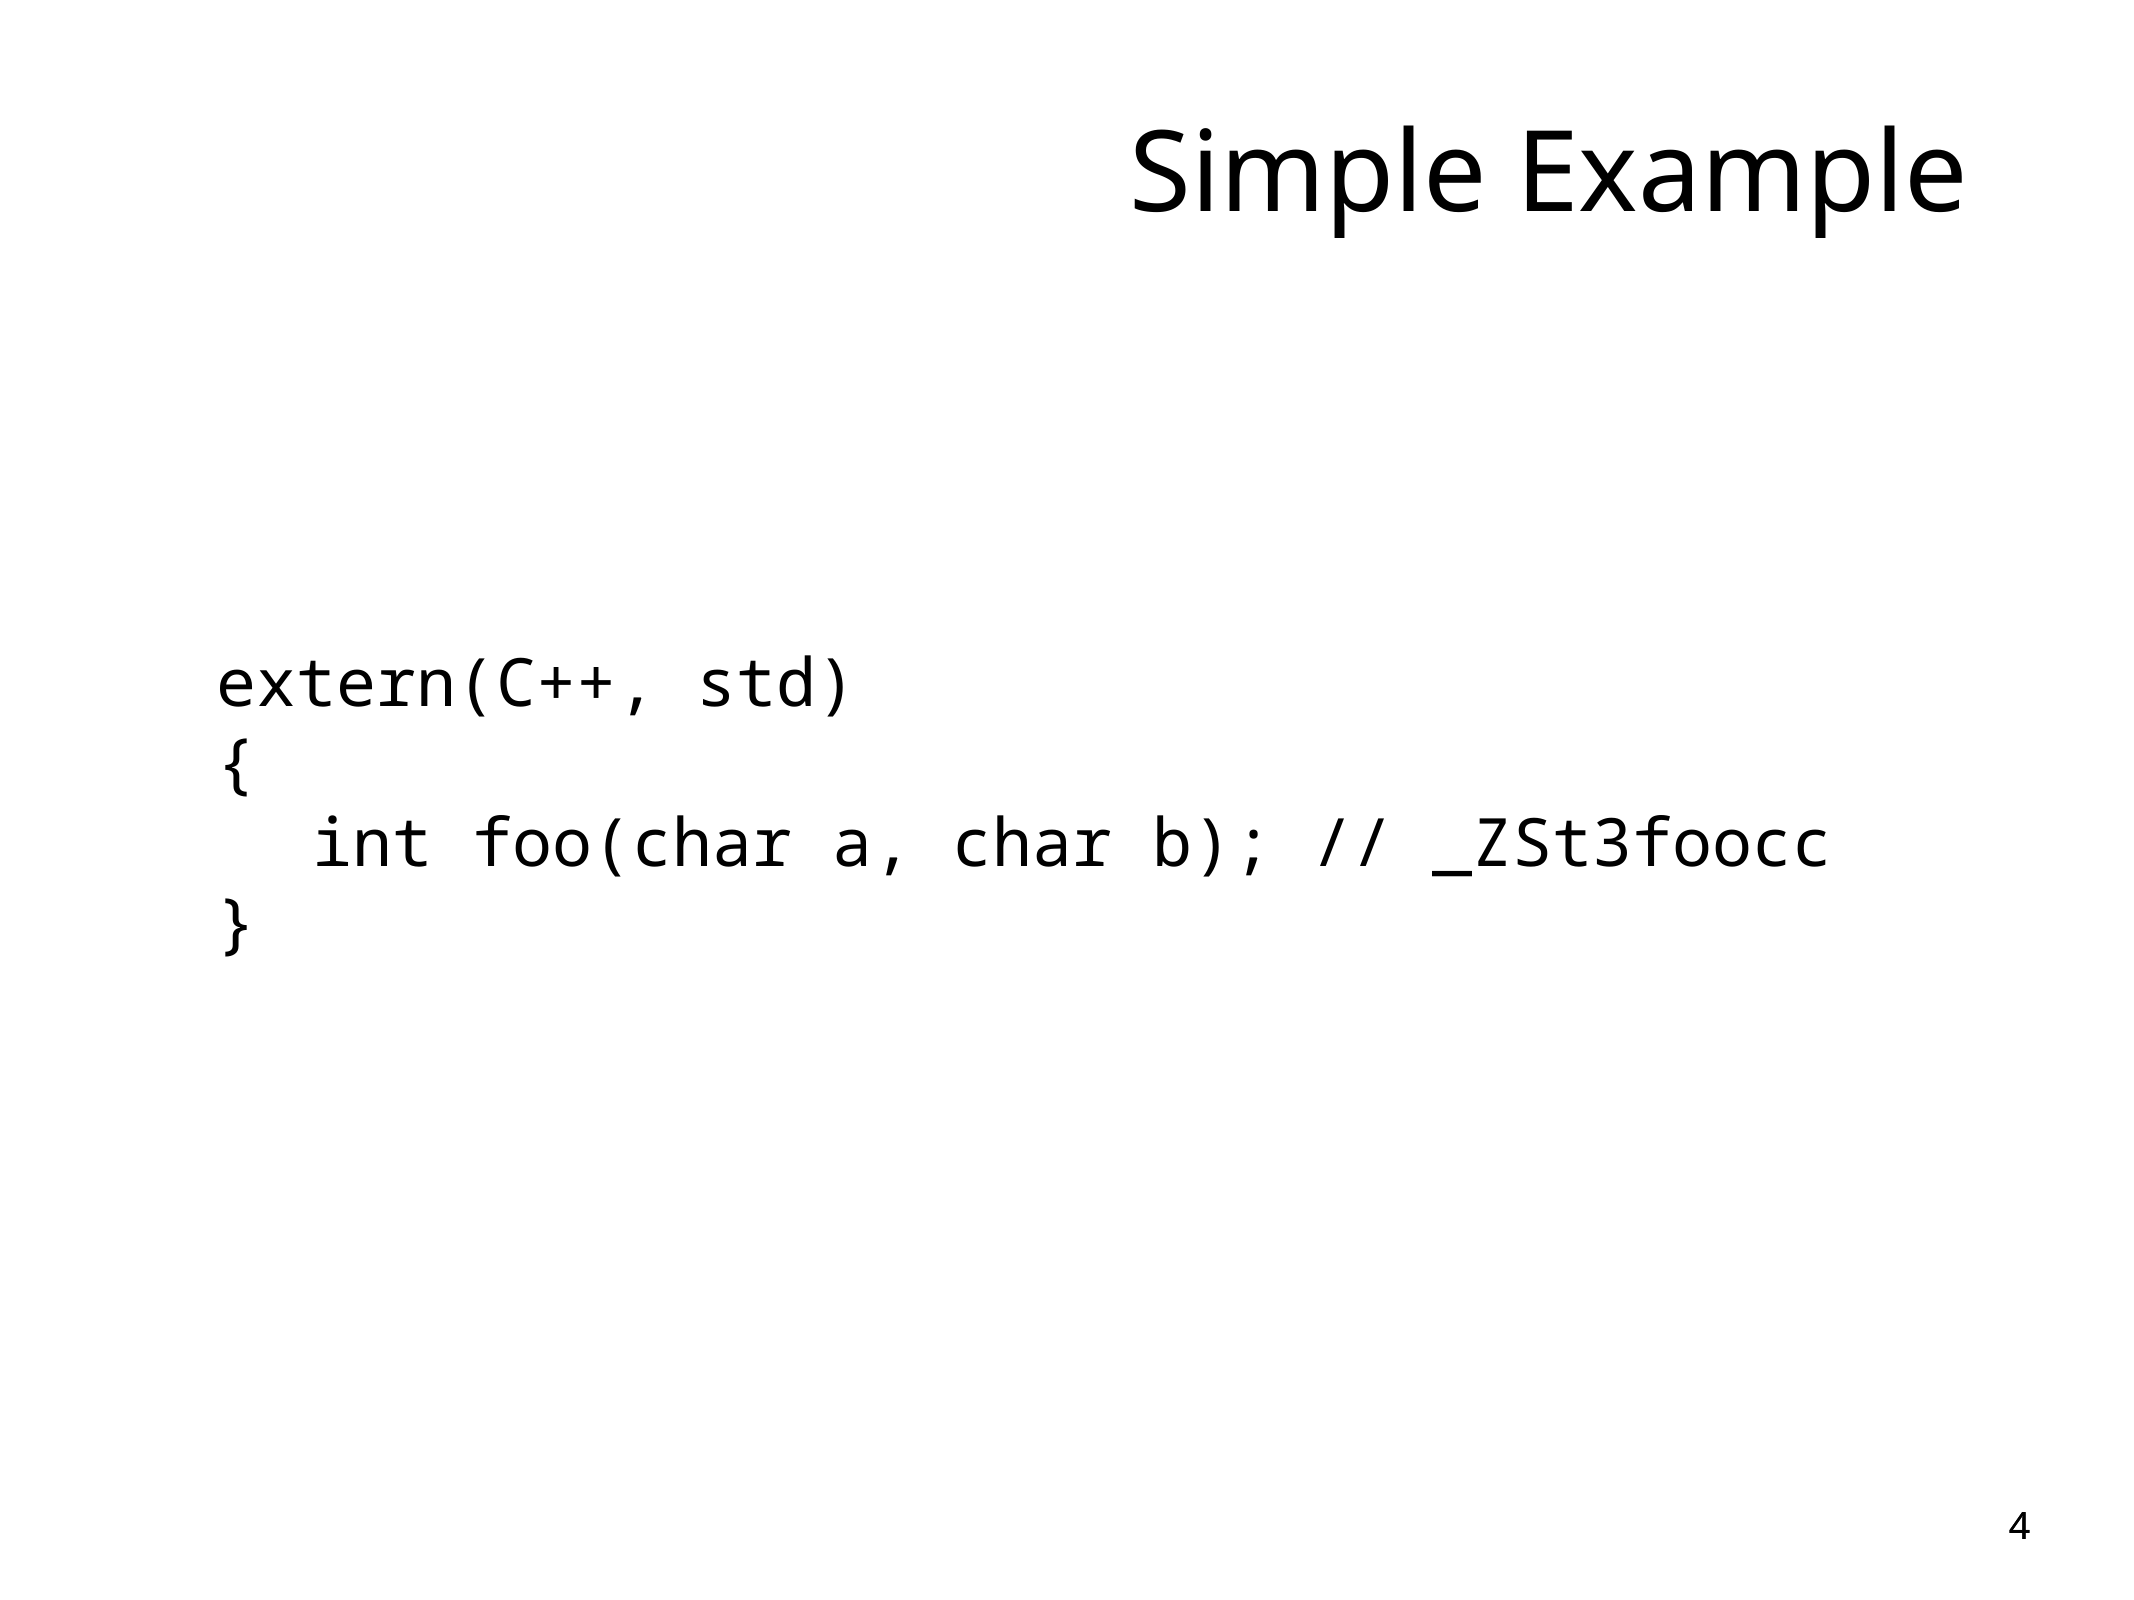

Simple Example
# extern(C++, std) { int foo(char a, char b); // _ZSt3foocc }
4